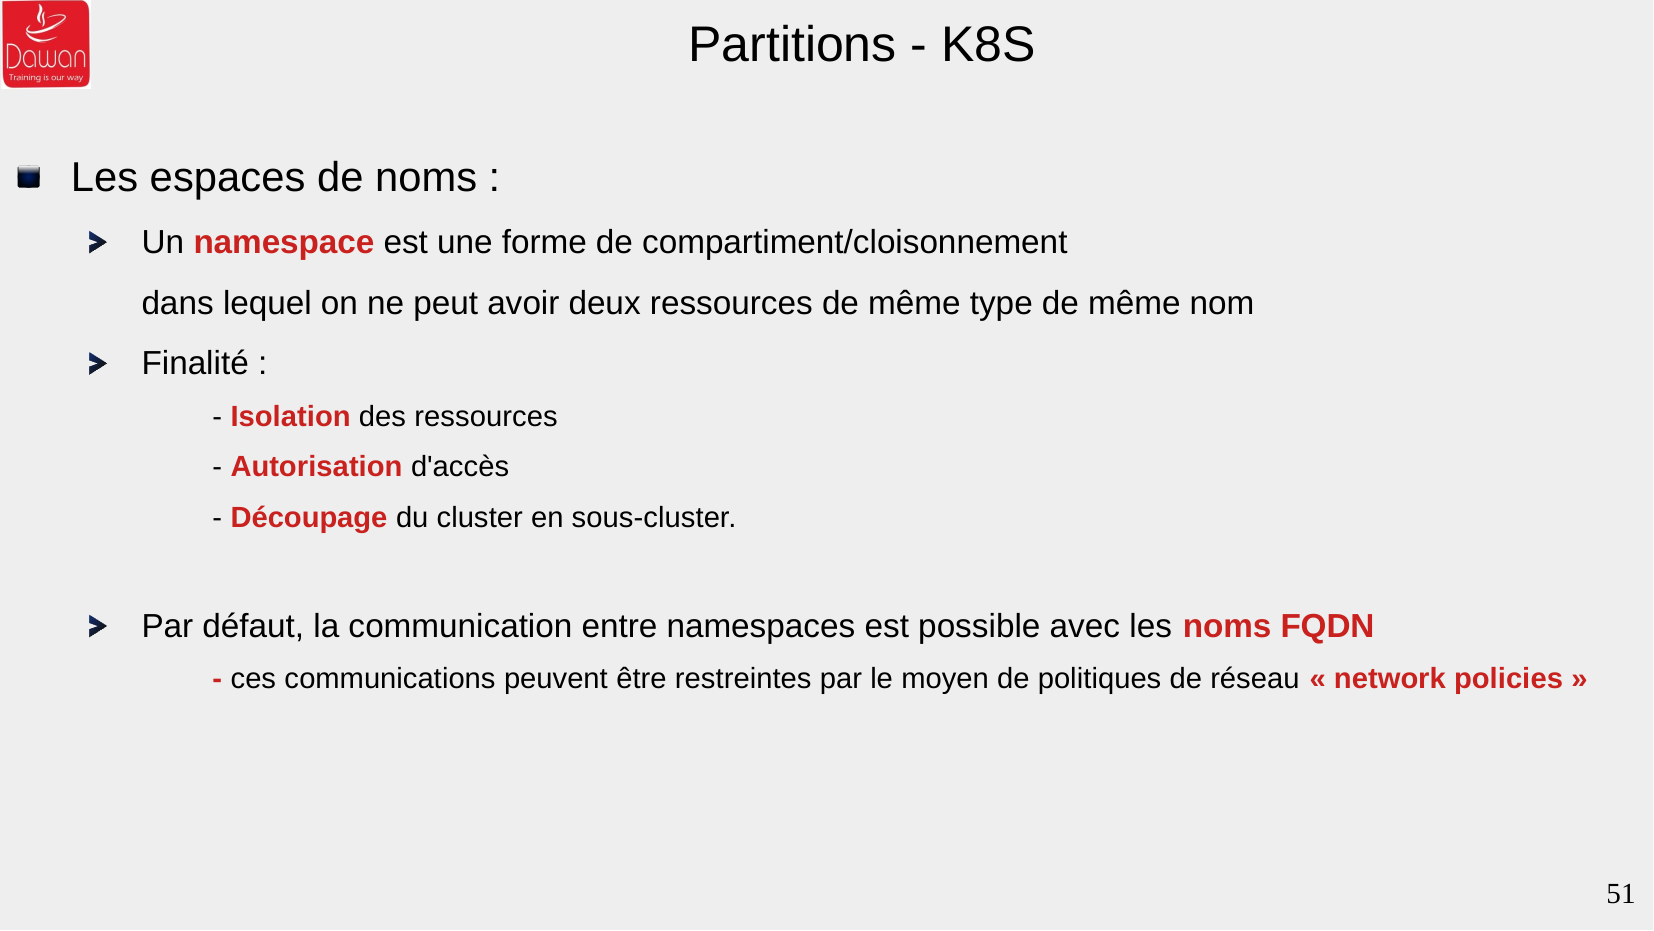

# Partitions - K8S
Les espaces de noms :
Un namespace est une forme de compartiment/cloisonnement
dans lequel on ne peut avoir deux ressources de même type de même nom
Finalité :
- Isolation des ressources
- Autorisation d'accès
- Découpage du cluster en sous-cluster.
Par défaut, la communication entre namespaces est possible avec les noms FQDN
- ces communications peuvent être restreintes par le moyen de politiques de réseau « network policies »
51